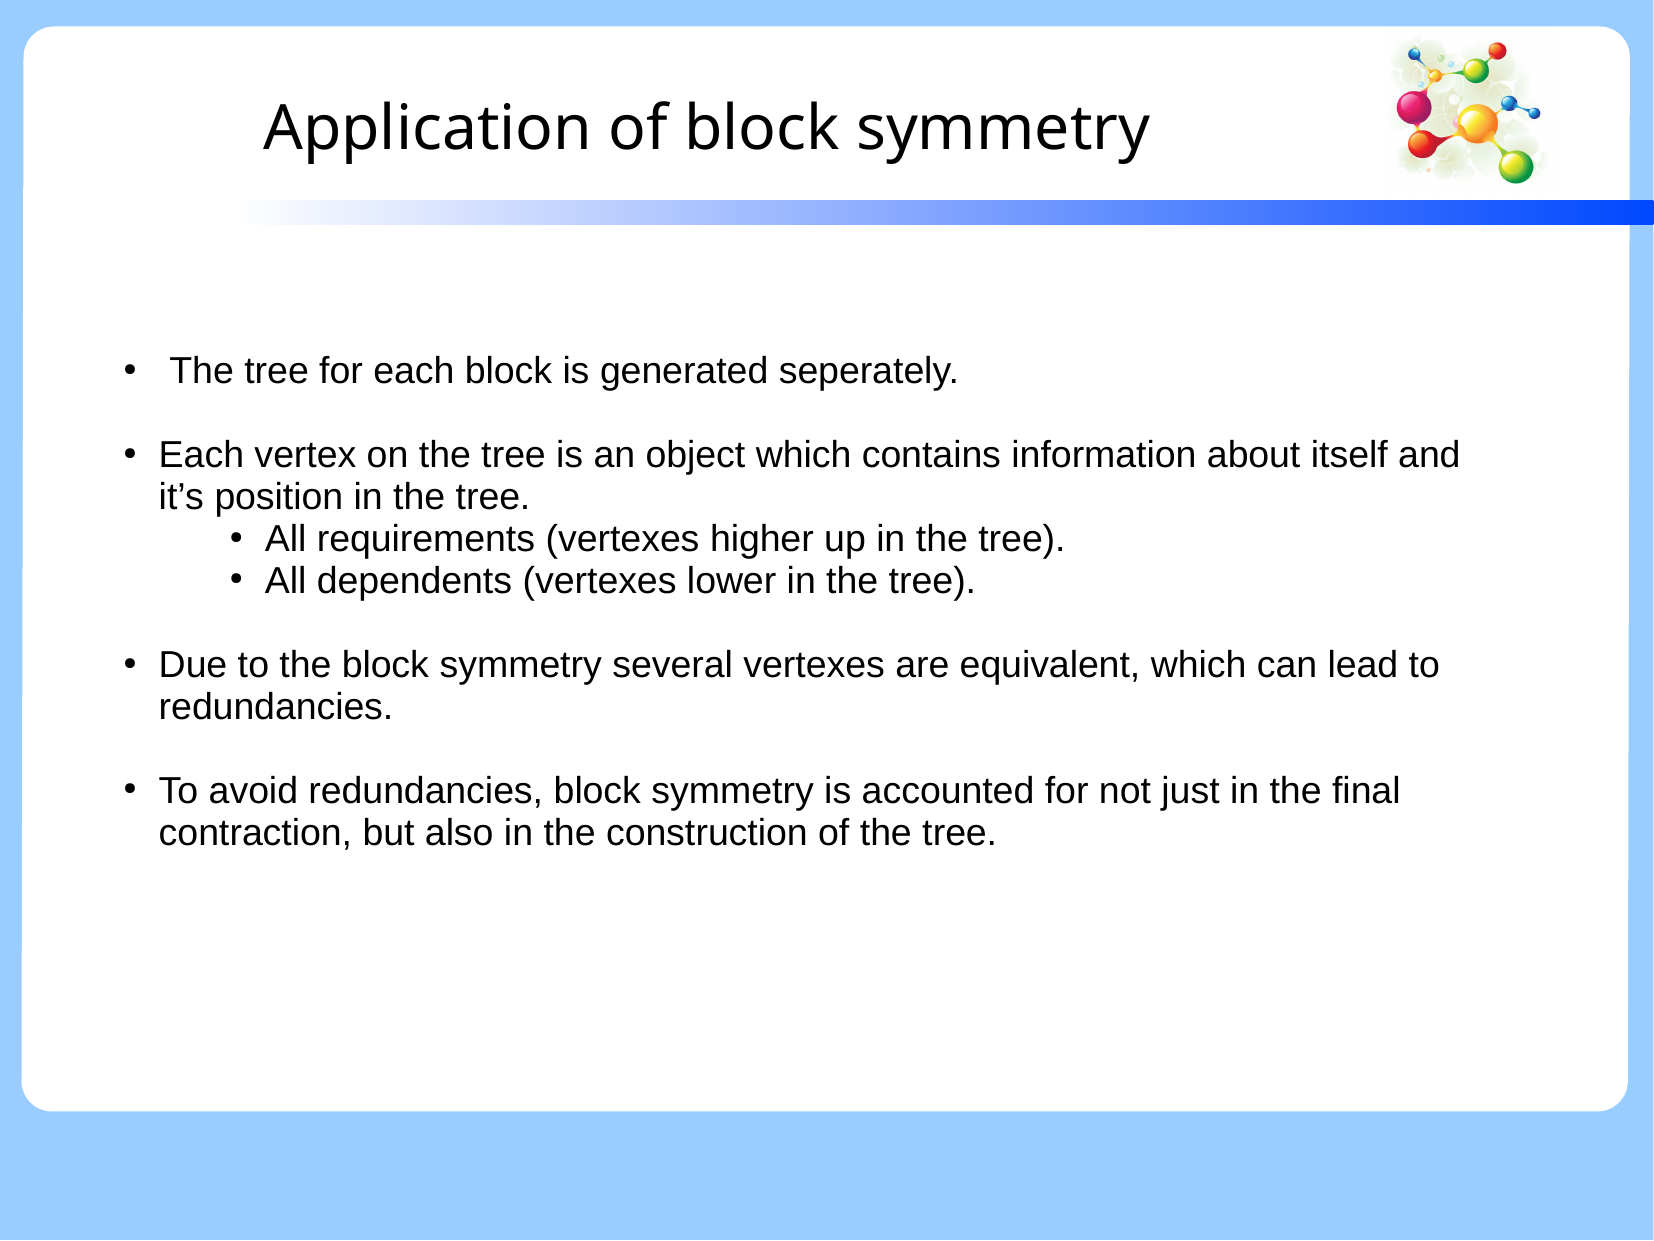

# Application of block symmetry
 The tree for each block is generated seperately.
Each vertex on the tree is an object which contains information about itself and it’s position in the tree.
All requirements (vertexes higher up in the tree).
All dependents (vertexes lower in the tree).
Due to the block symmetry several vertexes are equivalent, which can lead to redundancies.
To avoid redundancies, block symmetry is accounted for not just in the final contraction, but also in the construction of the tree.